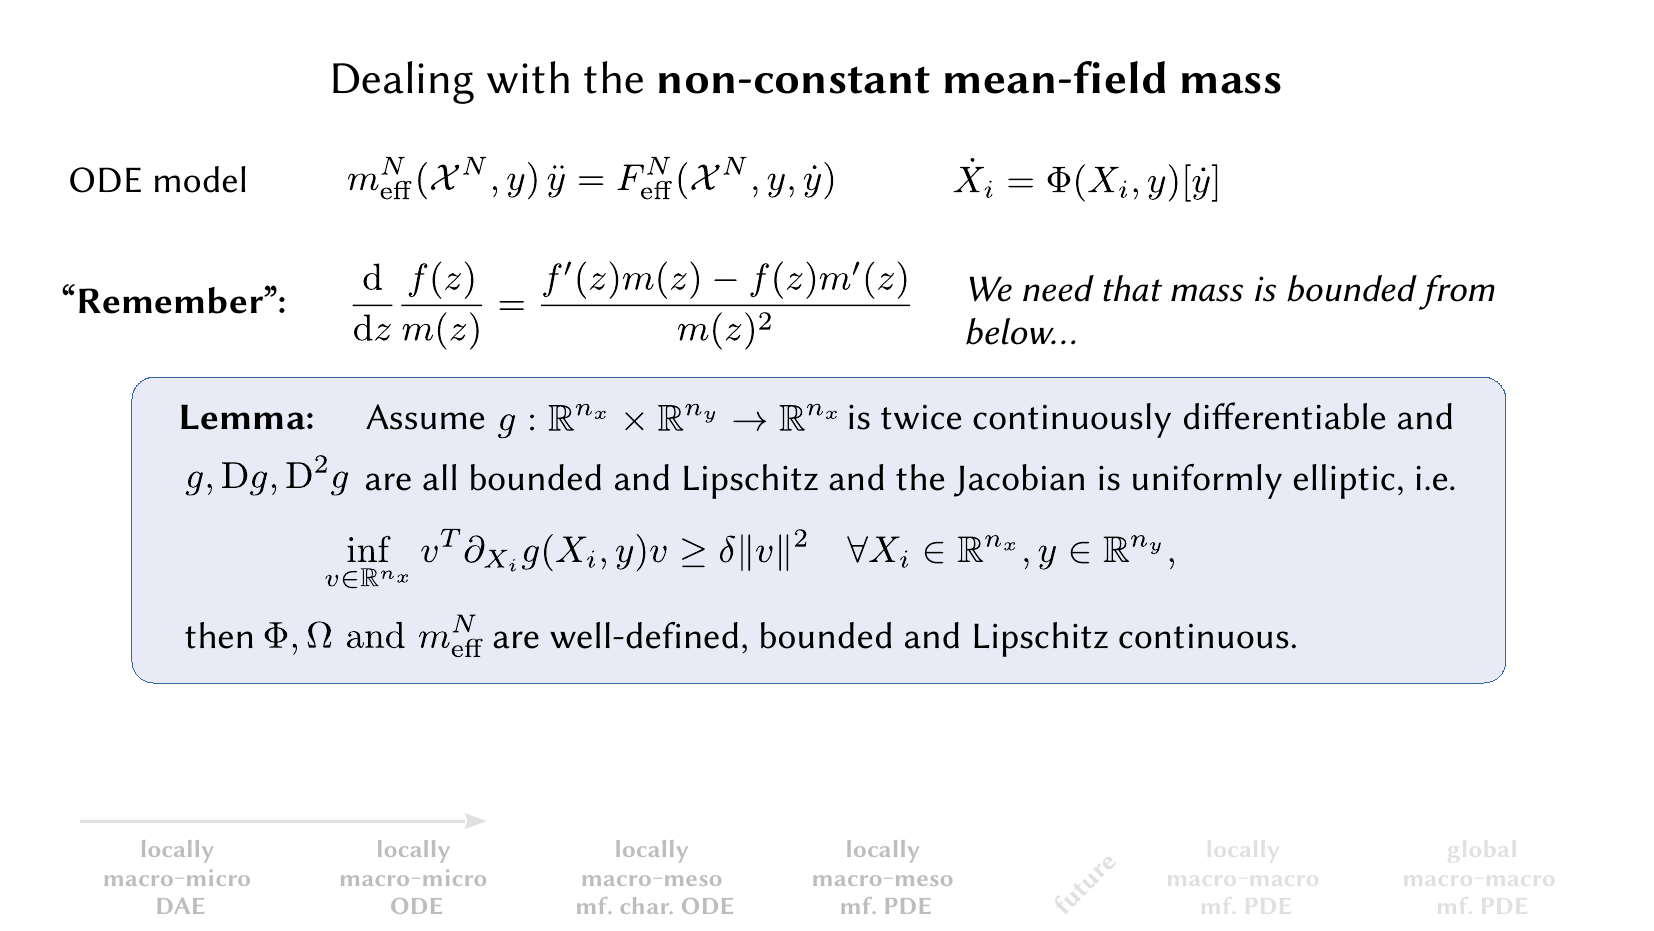

Dealing with the non-constant mean-field mass
ODE model
We need that mass is bounded from
below...
“Remember”:
Lemma:
Assume is twice continuously differentiable and
are all bounded and Lipschitz and the Jacobian is uniformly elliptic, i.e.
then are well-defined, bounded and Lipschitz continuous.
locally
macro‒micro
DAE
locally
macro‒micro
ODE
locally
macro‒meso
mf. char. ODE
locally
macro‒meso
mf. PDE
locally
macro‒macro
mf. PDE
global
macro‒macro
mf. PDE
future